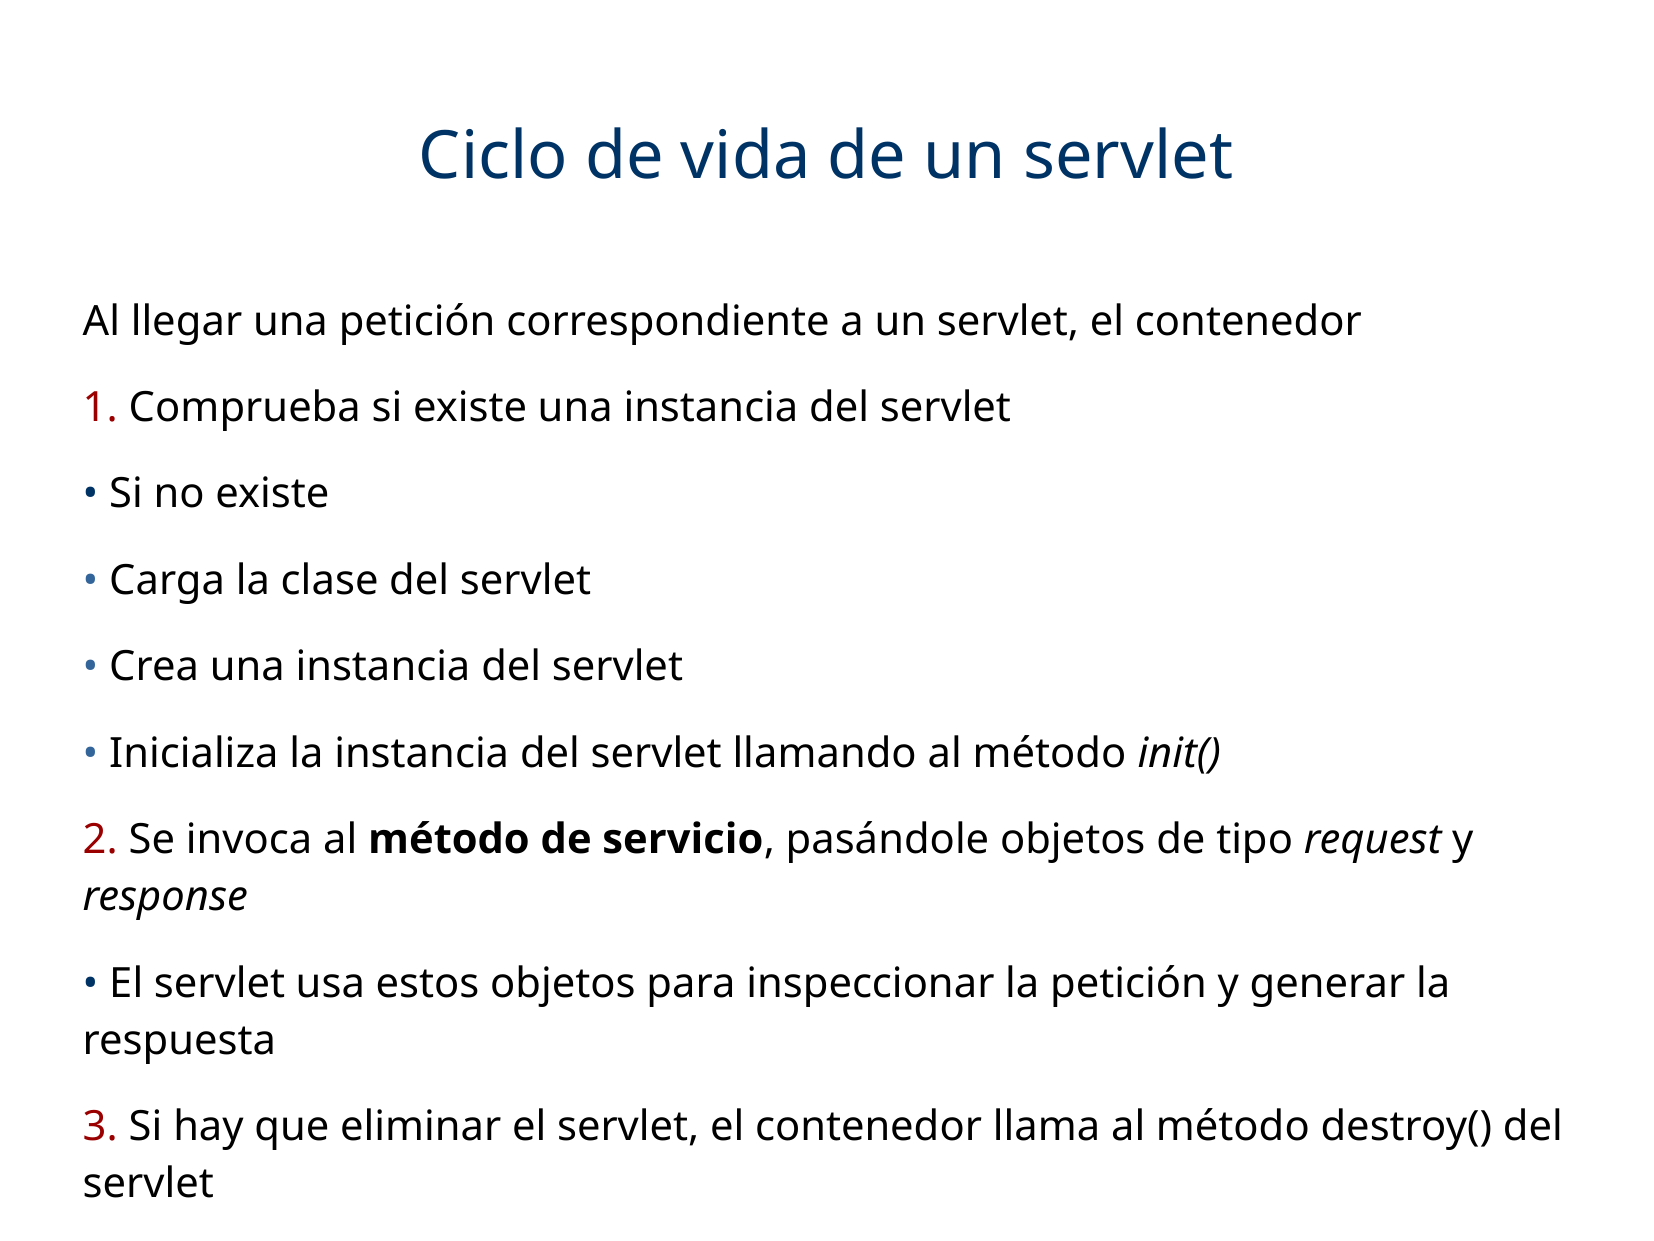

# Ciclo de vida de un servlet
Al llegar una petición correspondiente a un servlet, el contenedor
1. Comprueba si existe una instancia del servlet
• Si no existe
• Carga la clase del servlet
• Crea una instancia del servlet
• Inicializa la instancia del servlet llamando al método init()
2. Se invoca al método de servicio, pasándole objetos de tipo request y response
• El servlet usa estos objetos para inspeccionar la petición y generar la respuesta
3. Si hay que eliminar el servlet, el contenedor llama al método destroy() del servlet